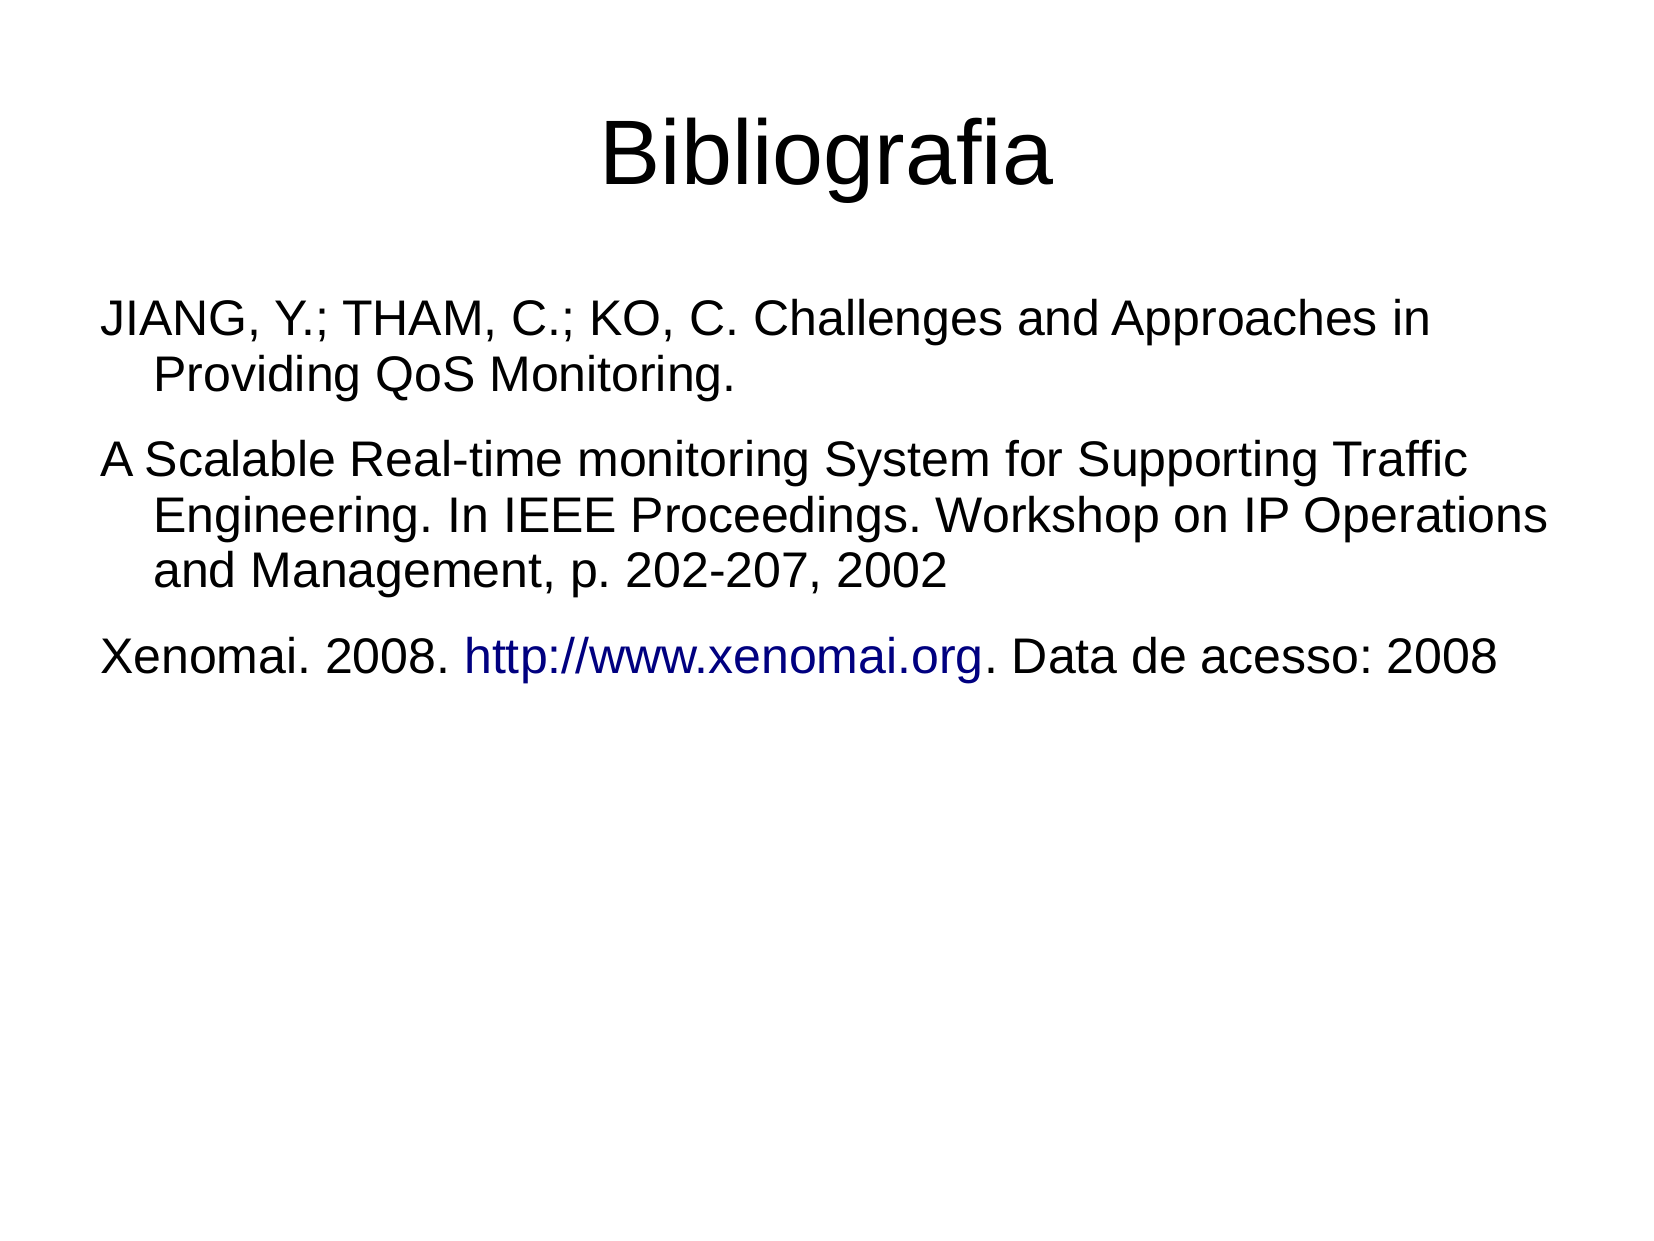

# Bibliografia
JIANG, Y.; THAM, C.; KO, C. Challenges and Approaches in Providing QoS Monitoring.
A Scalable Real-time monitoring System for Supporting Traffic Engineering. In IEEE Proceedings. Workshop on IP Operations and Management, p. 202-207, 2002
Xenomai. 2008. http://www.xenomai.org. Data de acesso: 2008